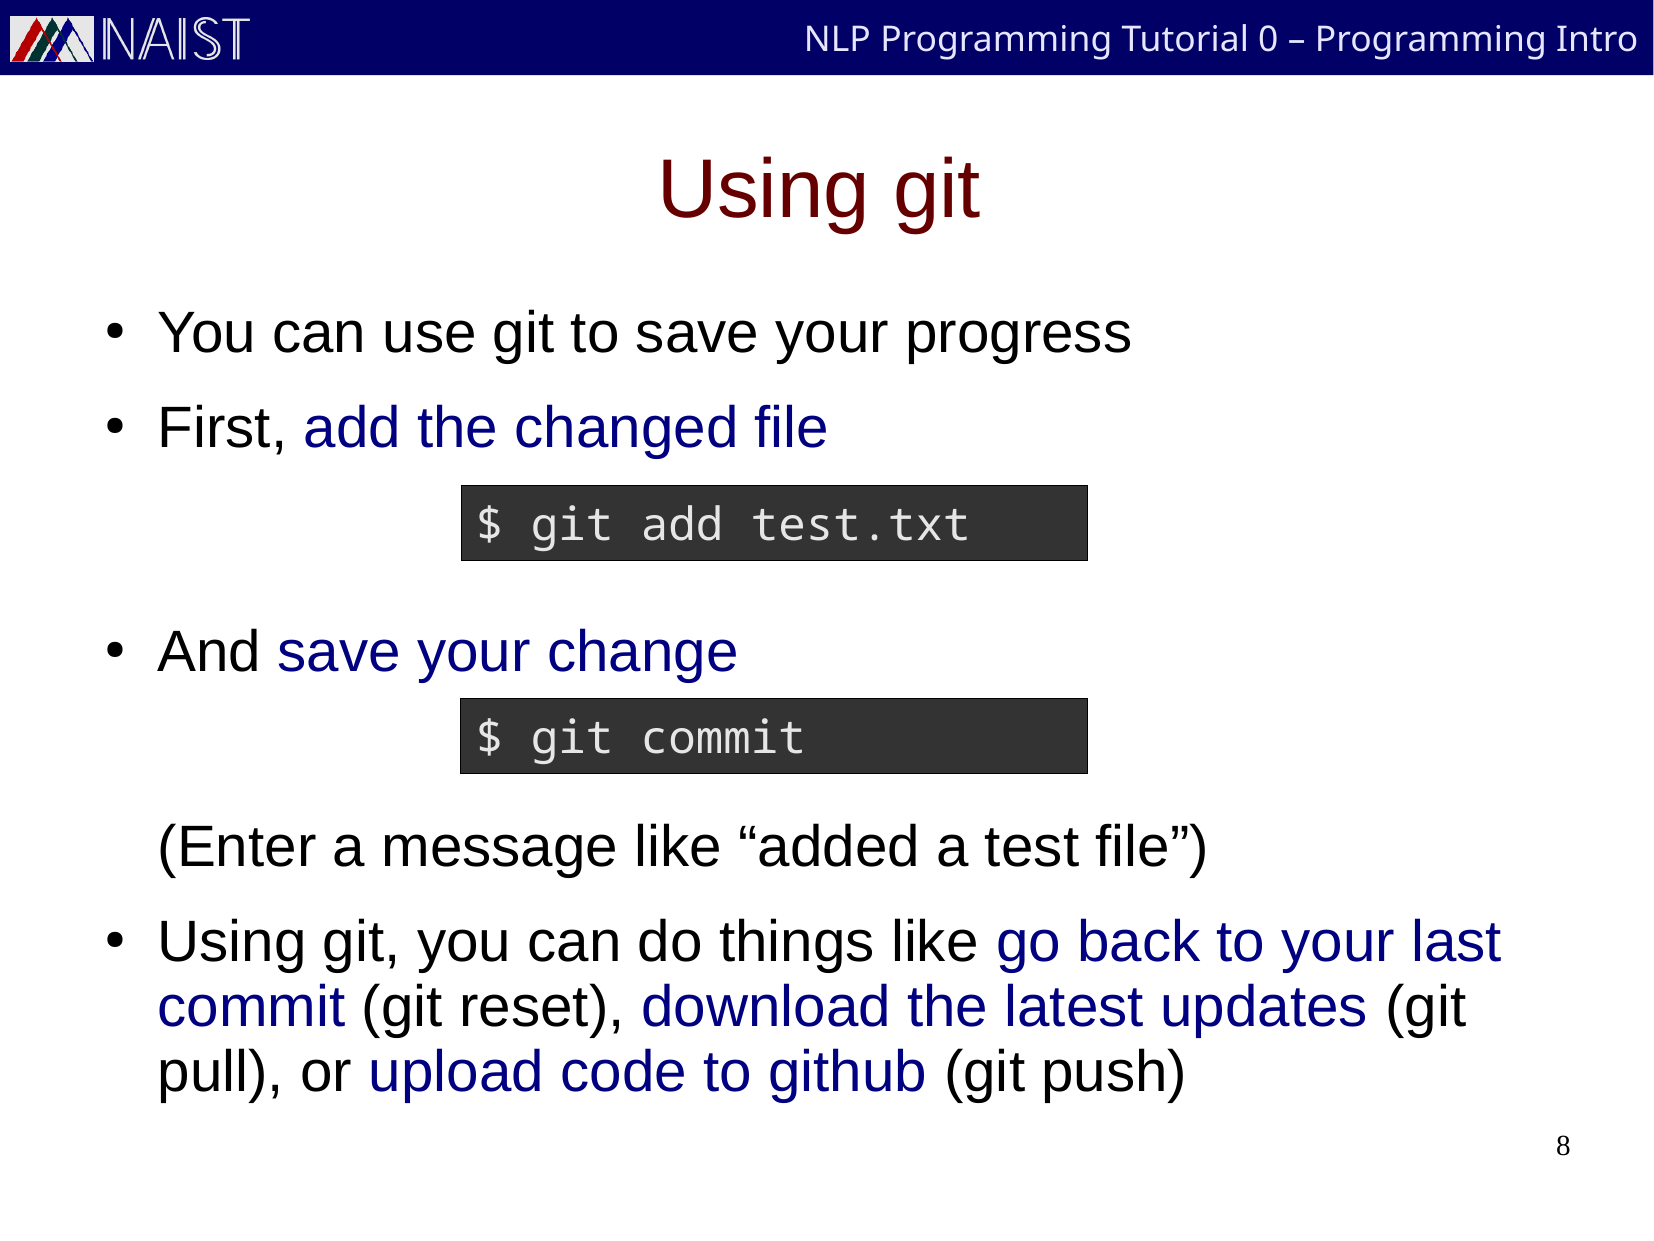

# Using git
You can use git to save your progress
First, add the changed file
And save your change
(Enter a message like “added a test file”)
Using git, you can do things like go back to your last commit (git reset), download the latest updates (git pull), or upload code to github (git push)
$ git add test.txt
$ git commit
8